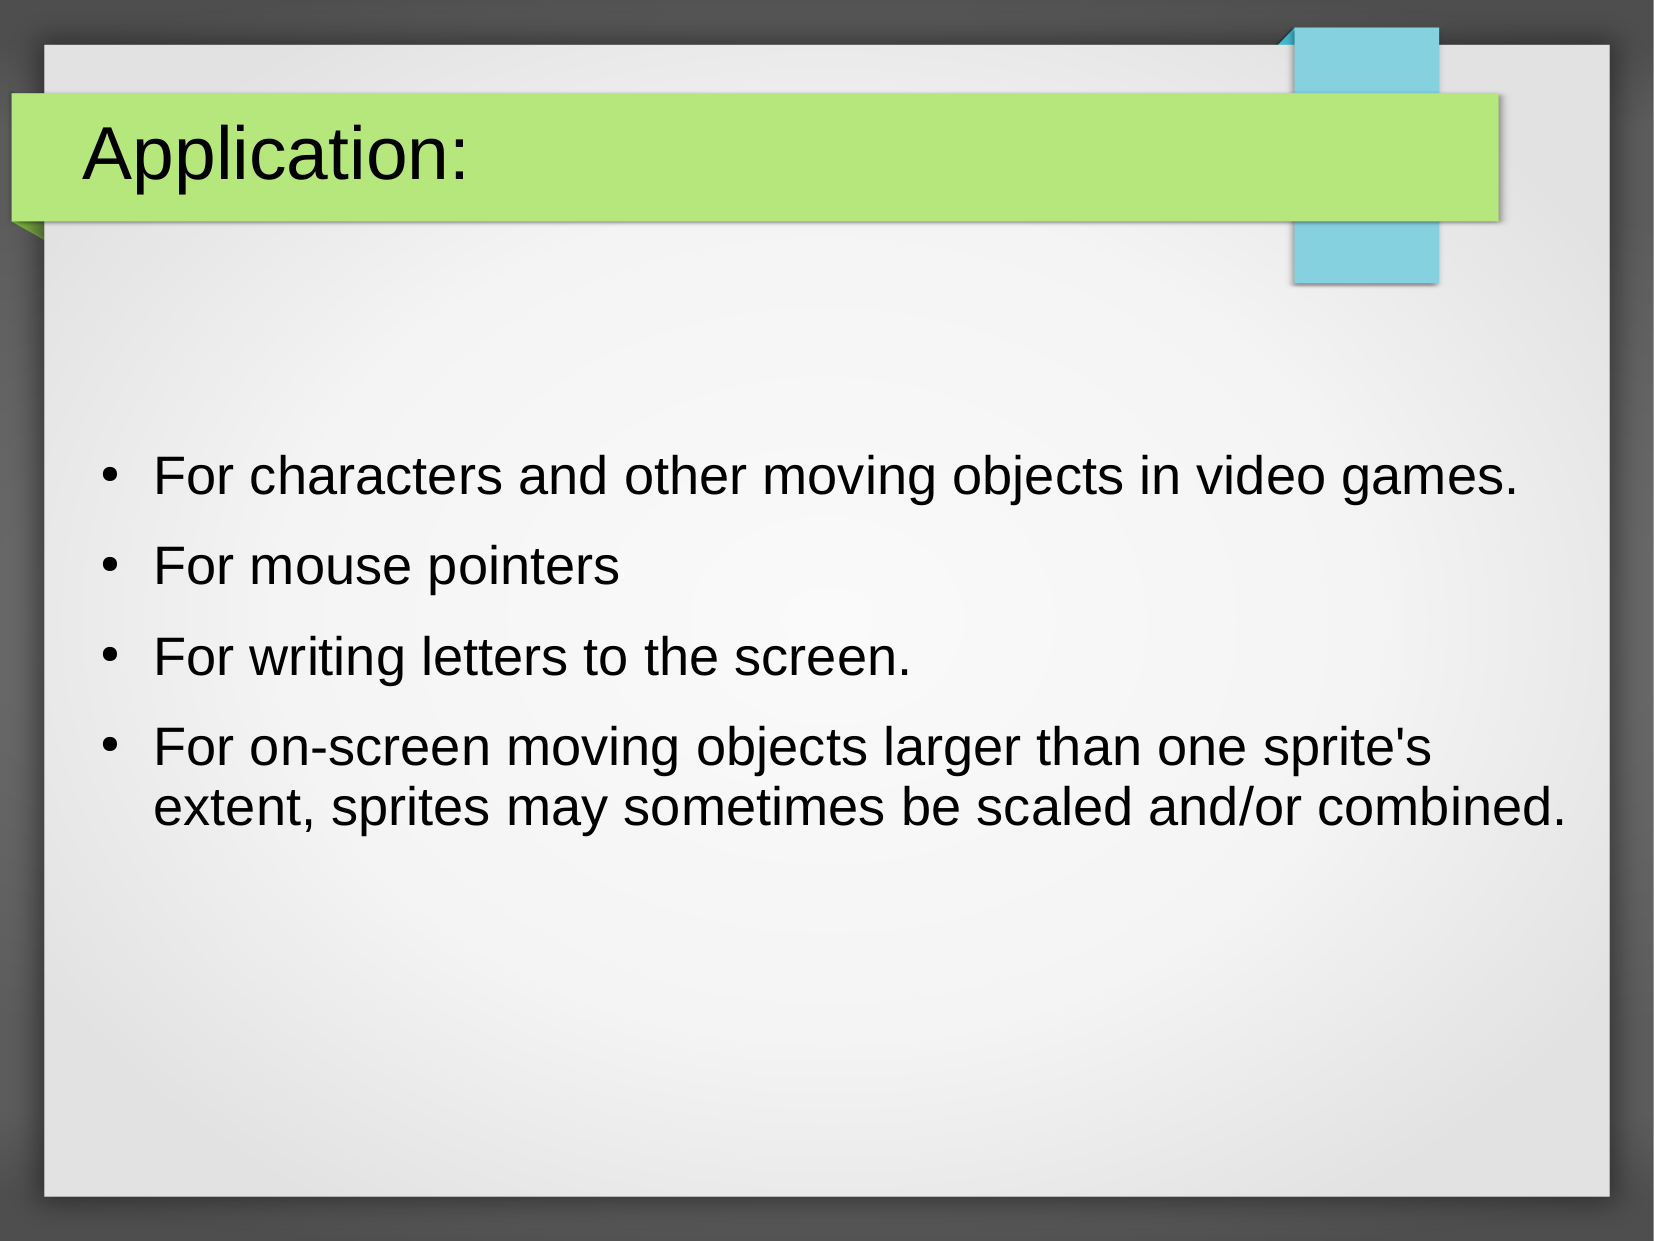

# Application:
For characters and other moving objects in video games.
For mouse pointers
For writing letters to the screen.
For on-screen moving objects larger than one sprite's extent, sprites may sometimes be scaled and/or combined.